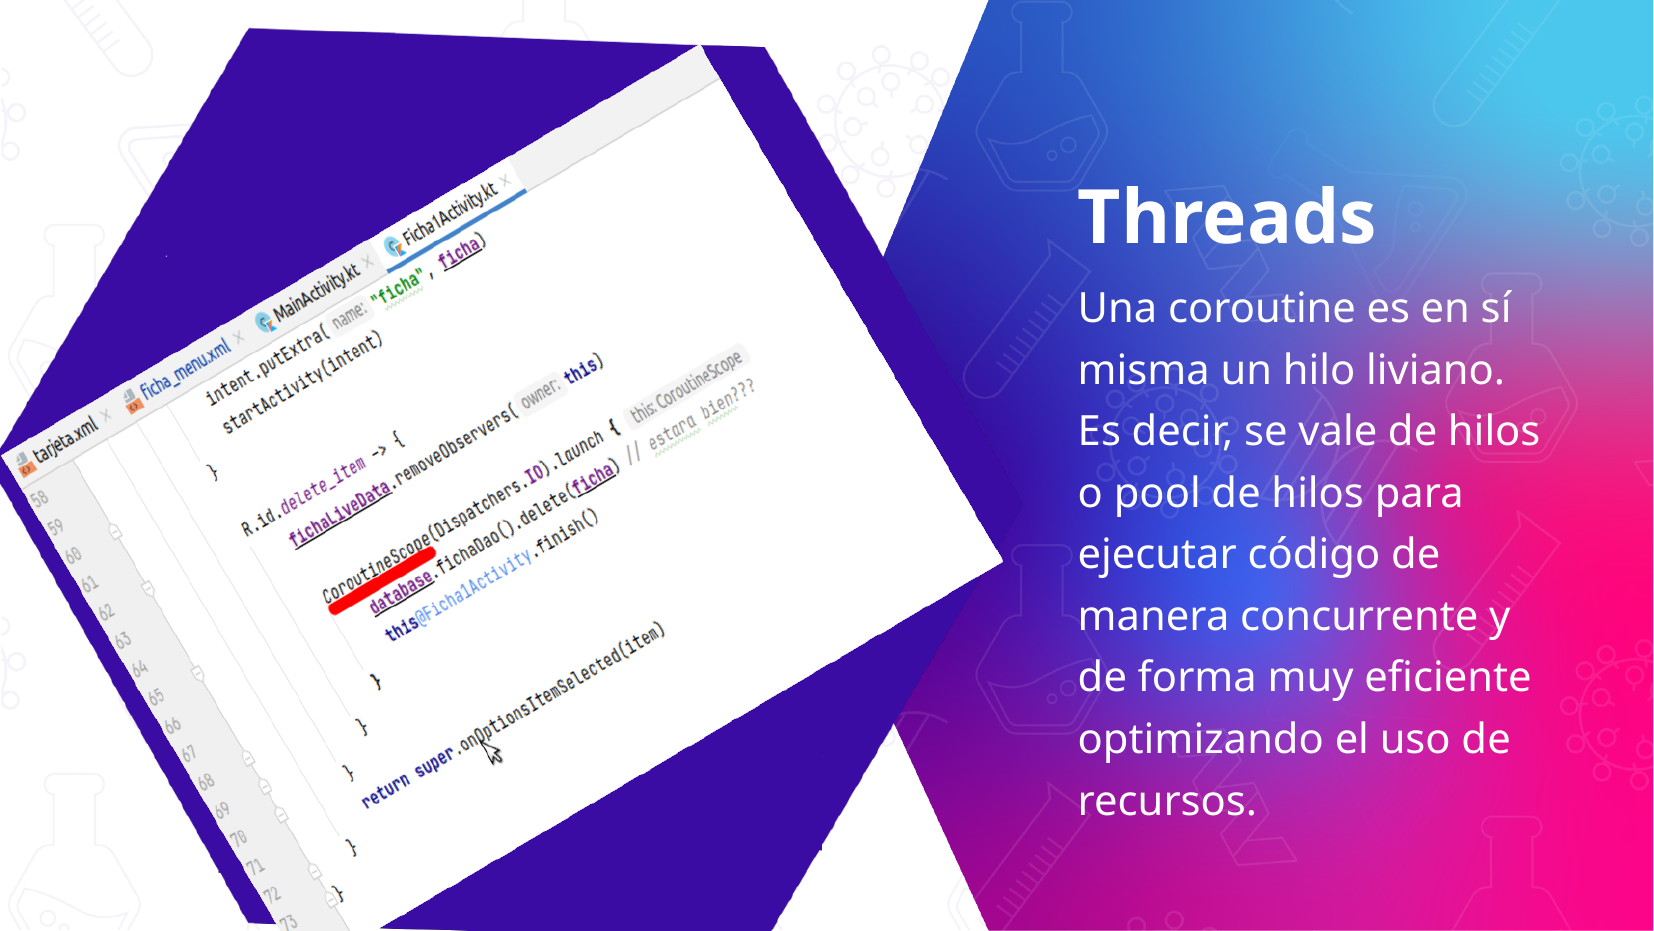

Threads
Una coroutine es en sí misma un hilo liviano. Es decir, se vale de hilos o pool de hilos para ejecutar código de manera concurrente y de forma muy eficiente optimizando el uso de recursos.